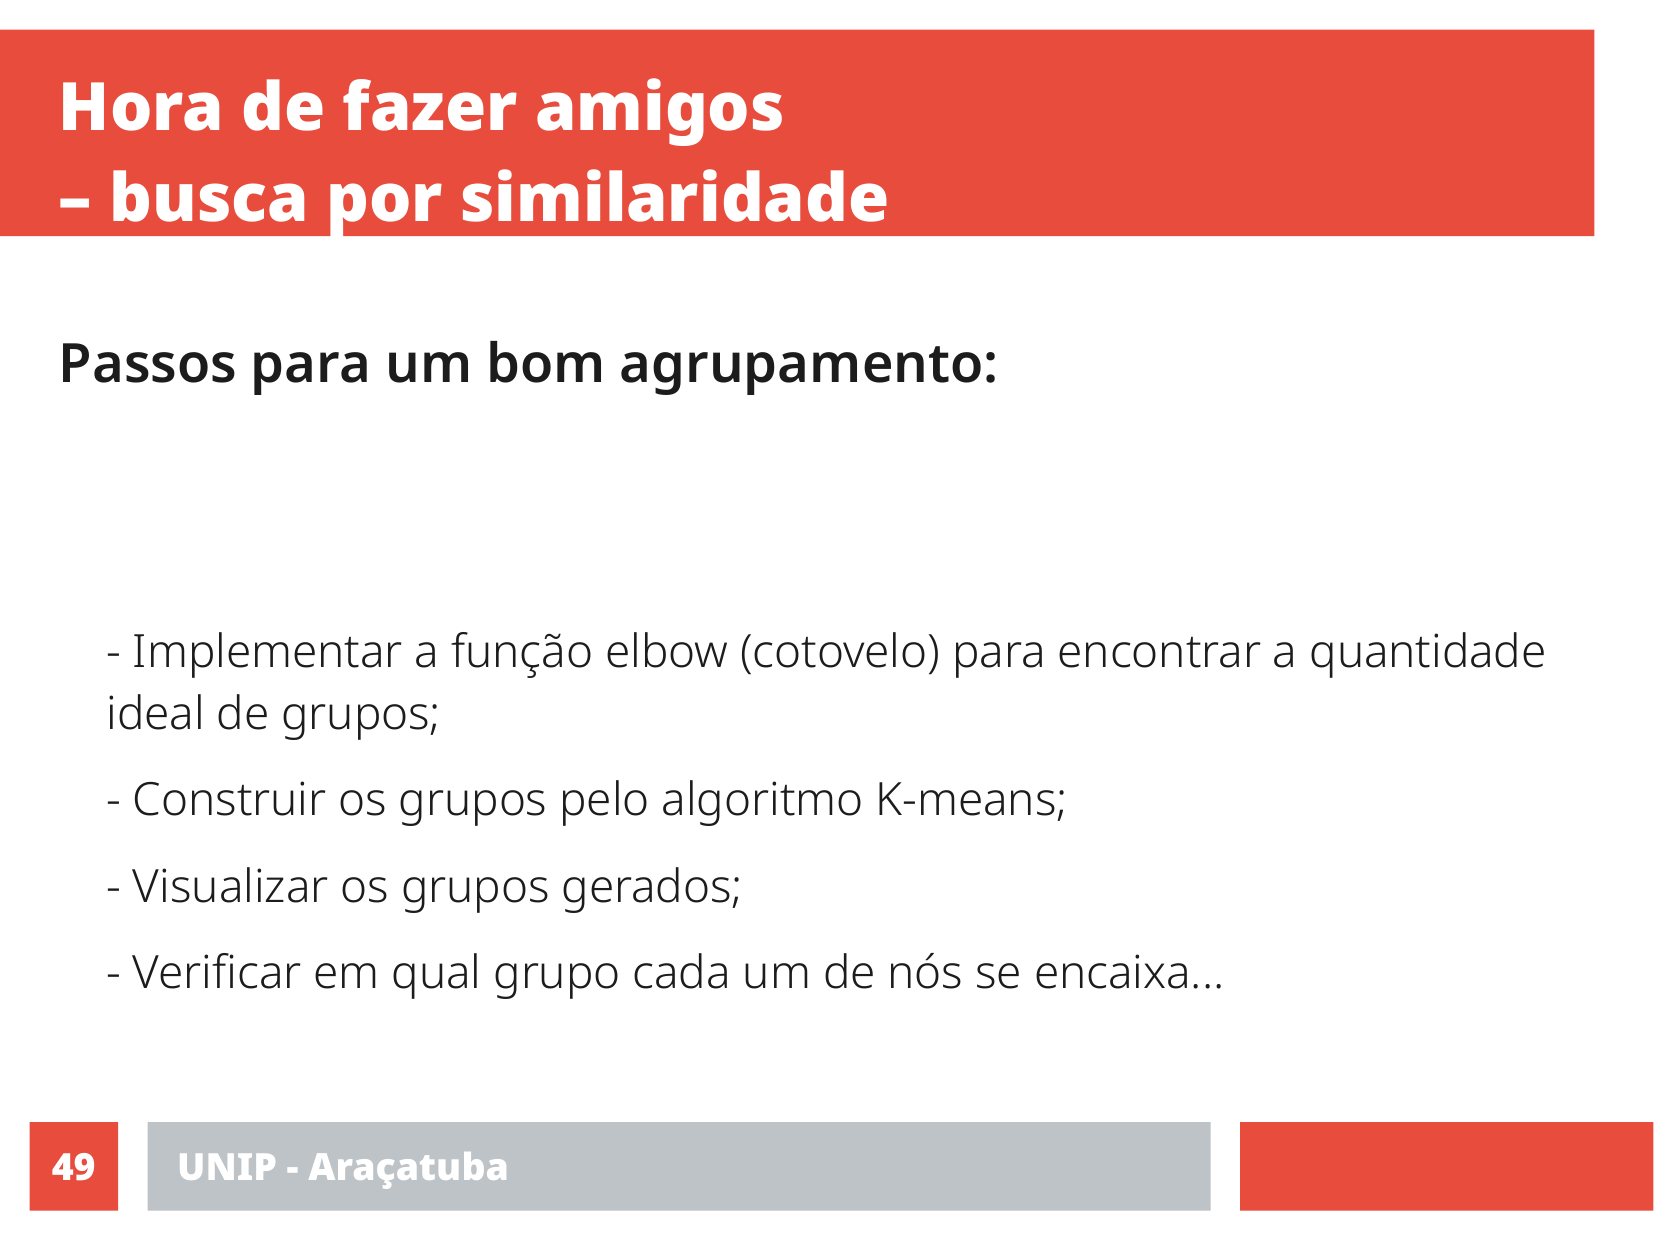

# Hora de fazer amigos – busca por similaridade
Passos para um bom agrupamento:
- Implementar a função elbow (cotovelo) para encontrar a quantidade ideal de grupos;
- Construir os grupos pelo algoritmo K-means;
- Visualizar os grupos gerados;
- Verificar em qual grupo cada um de nós se encaixa...
49
UNIP - Araçatuba